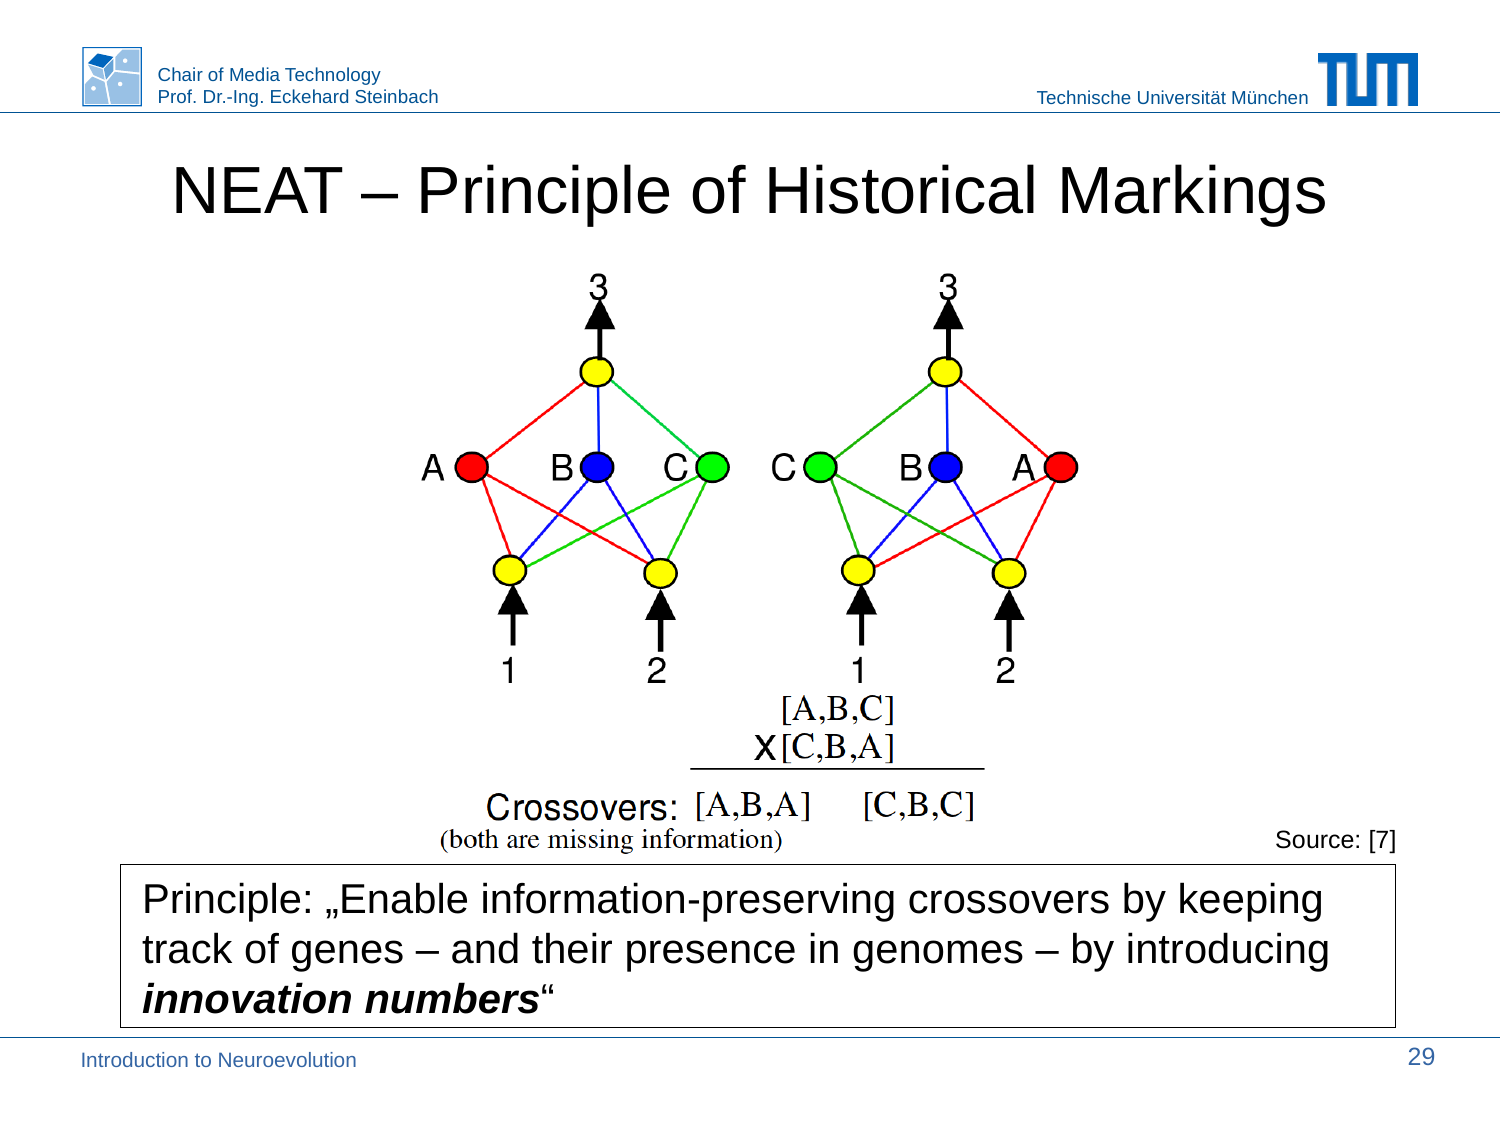

# NEAT – Principle of Historical Markings
Source: [7]
Principle: „Enable information-preserving crossovers by keeping track of genes – and their presence in genomes – by introducing innovation numbers“
Introduction to Neuroevolution